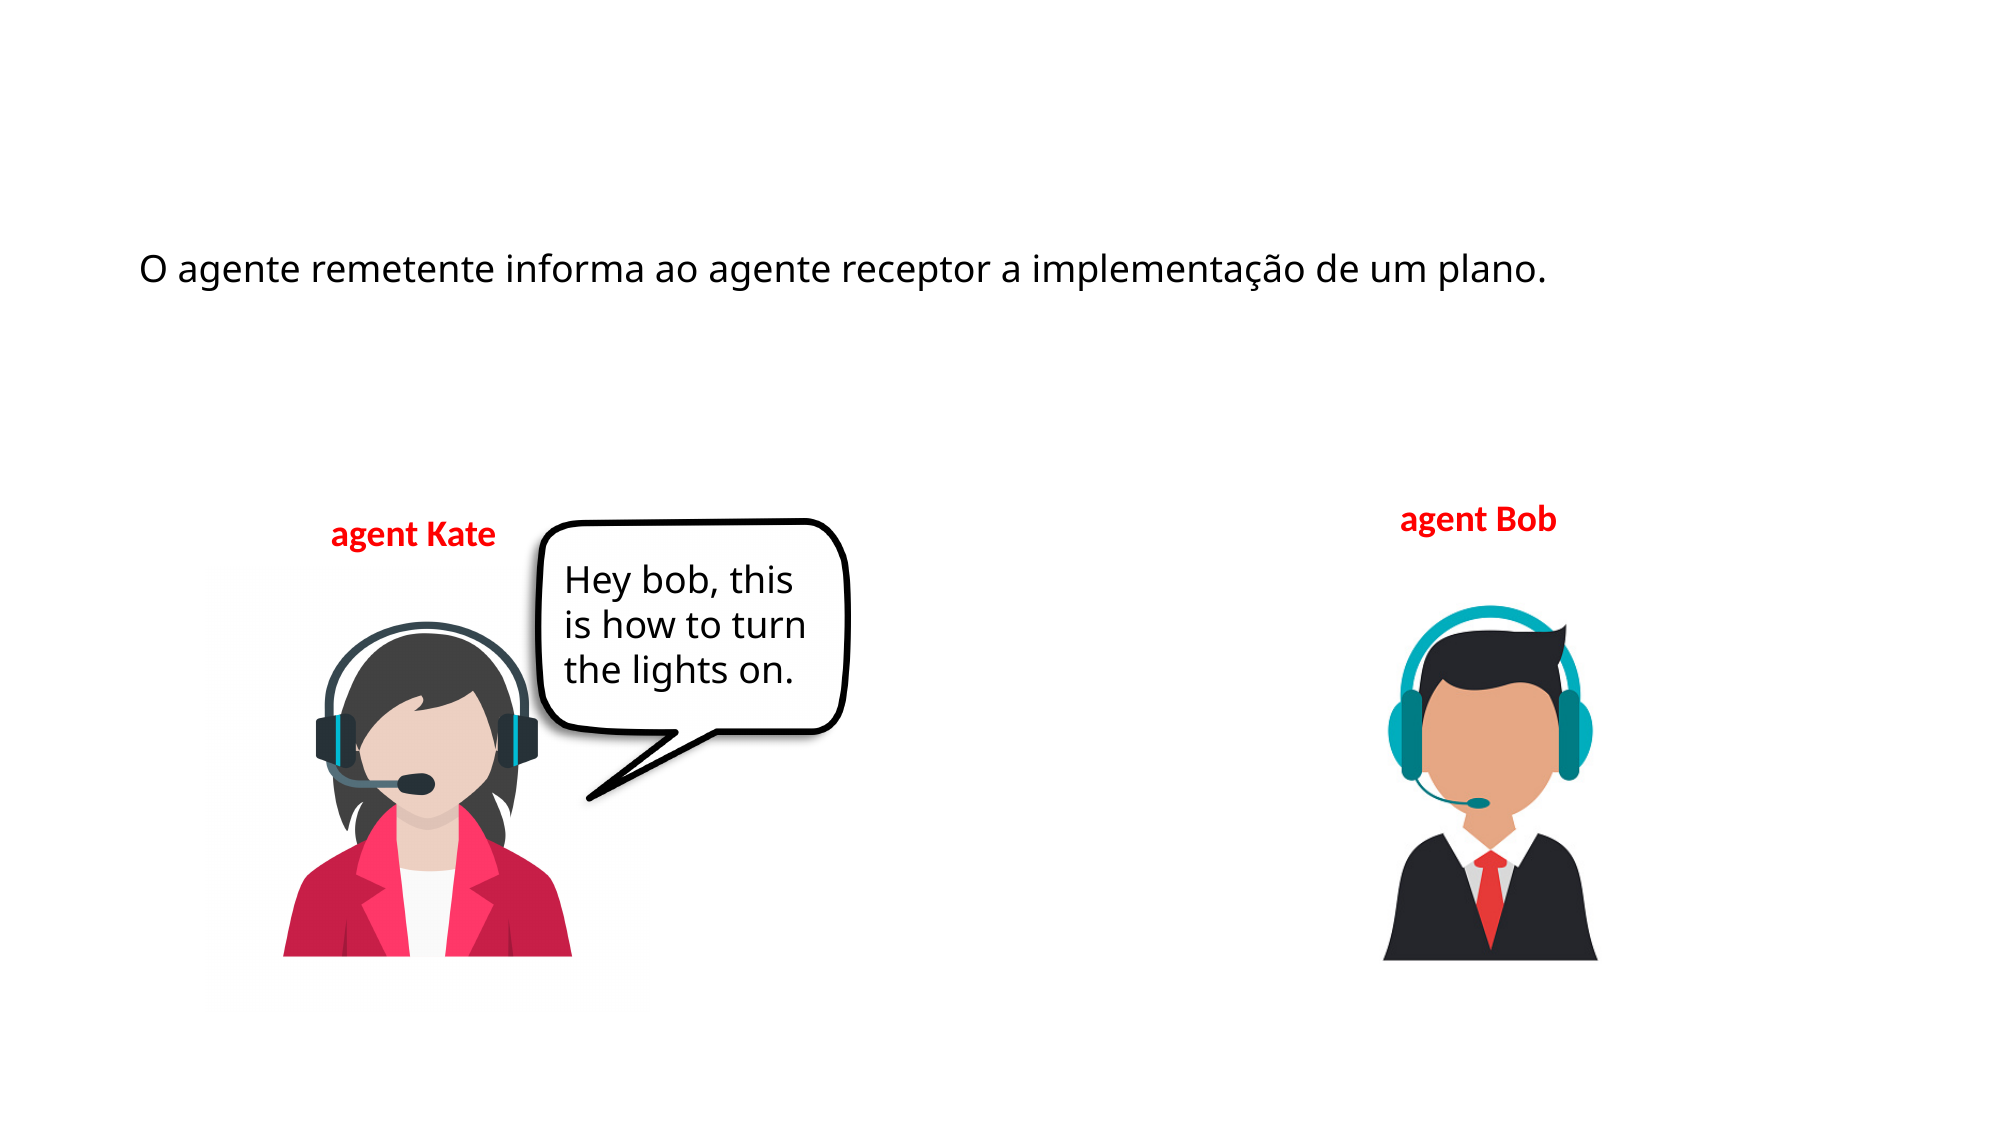

Illocutionary Forces: tellHow
O agente remetente informa ao agente receptor a implementação de um plano.
agent Bob
agent Kate
Hey bob, this is how to turn the lights on.